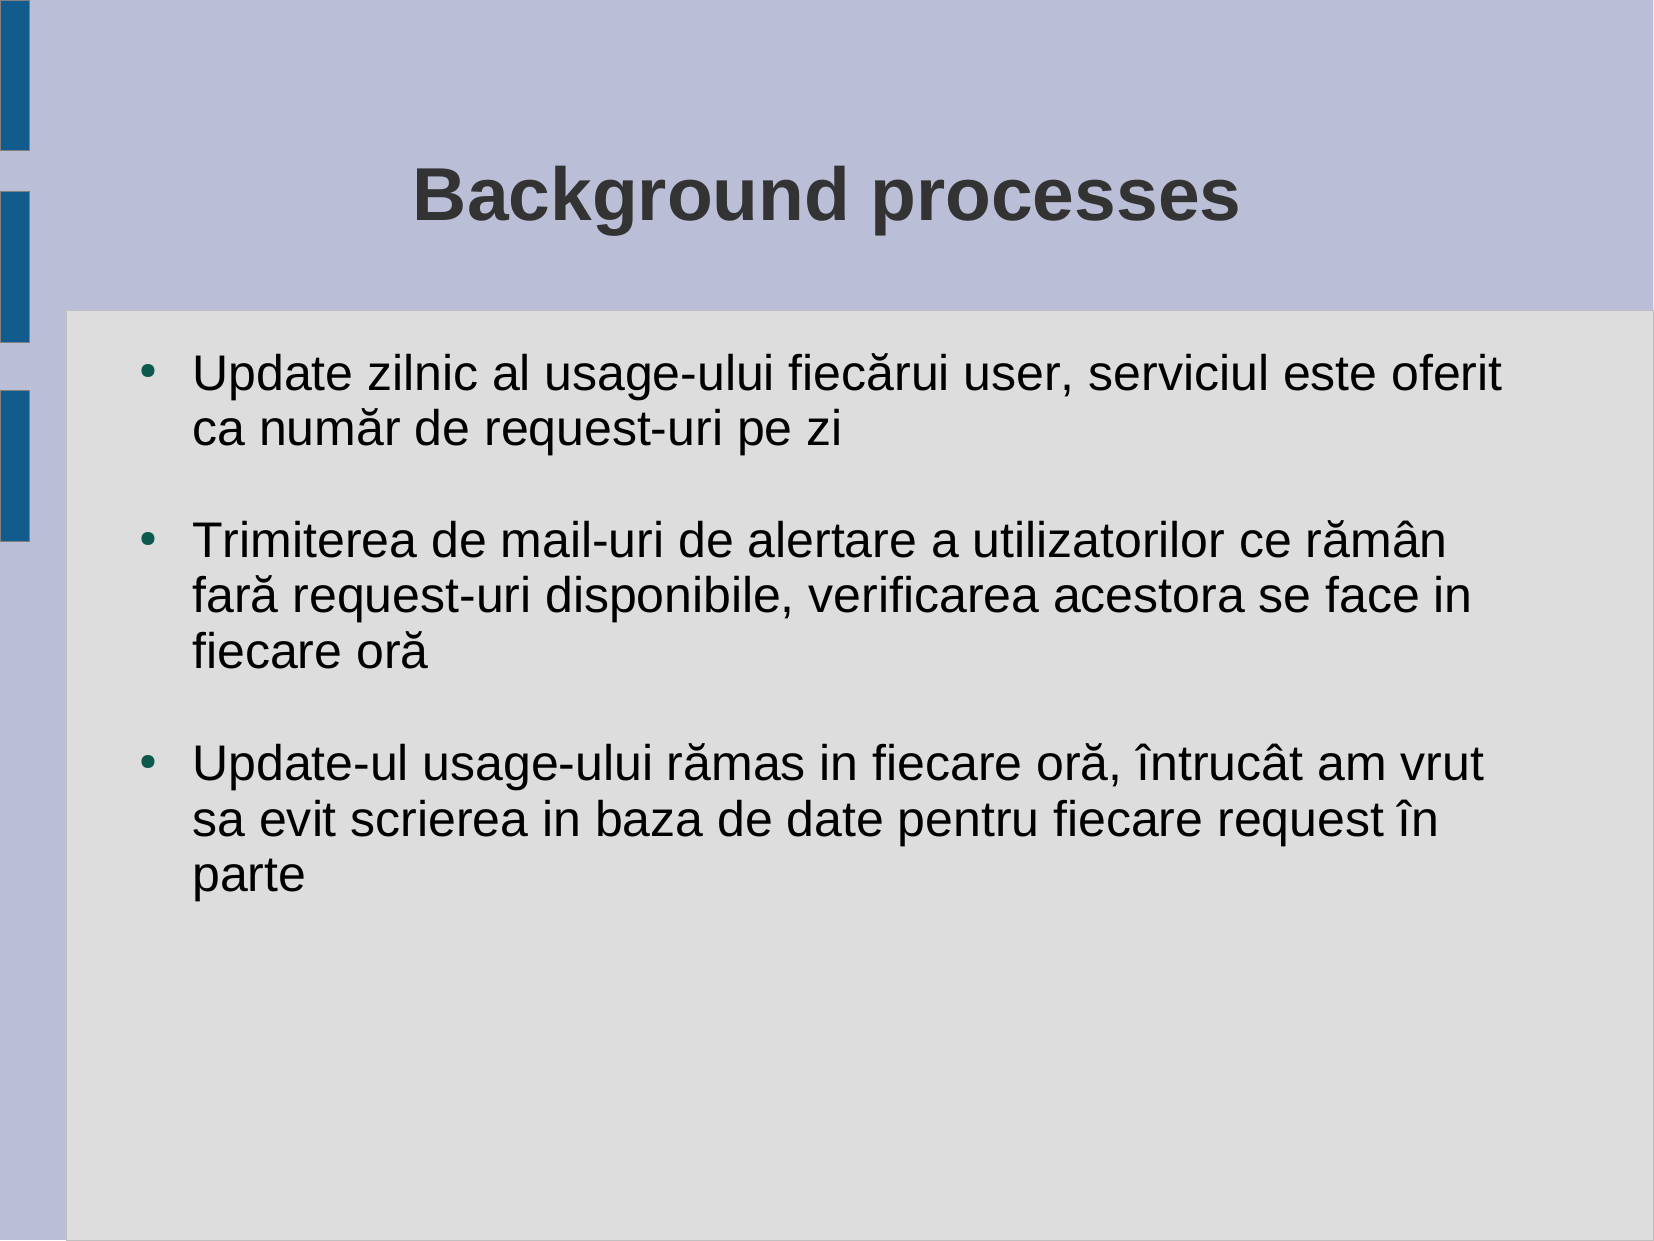

# Background processes
Update zilnic al usage-ului fiecărui user, serviciul este oferit ca număr de request-uri pe zi
Trimiterea de mail-uri de alertare a utilizatorilor ce rămân fară request-uri disponibile, verificarea acestora se face in fiecare oră
Update-ul usage-ului rămas in fiecare oră, întrucât am vrut sa evit scrierea in baza de date pentru fiecare request în parte